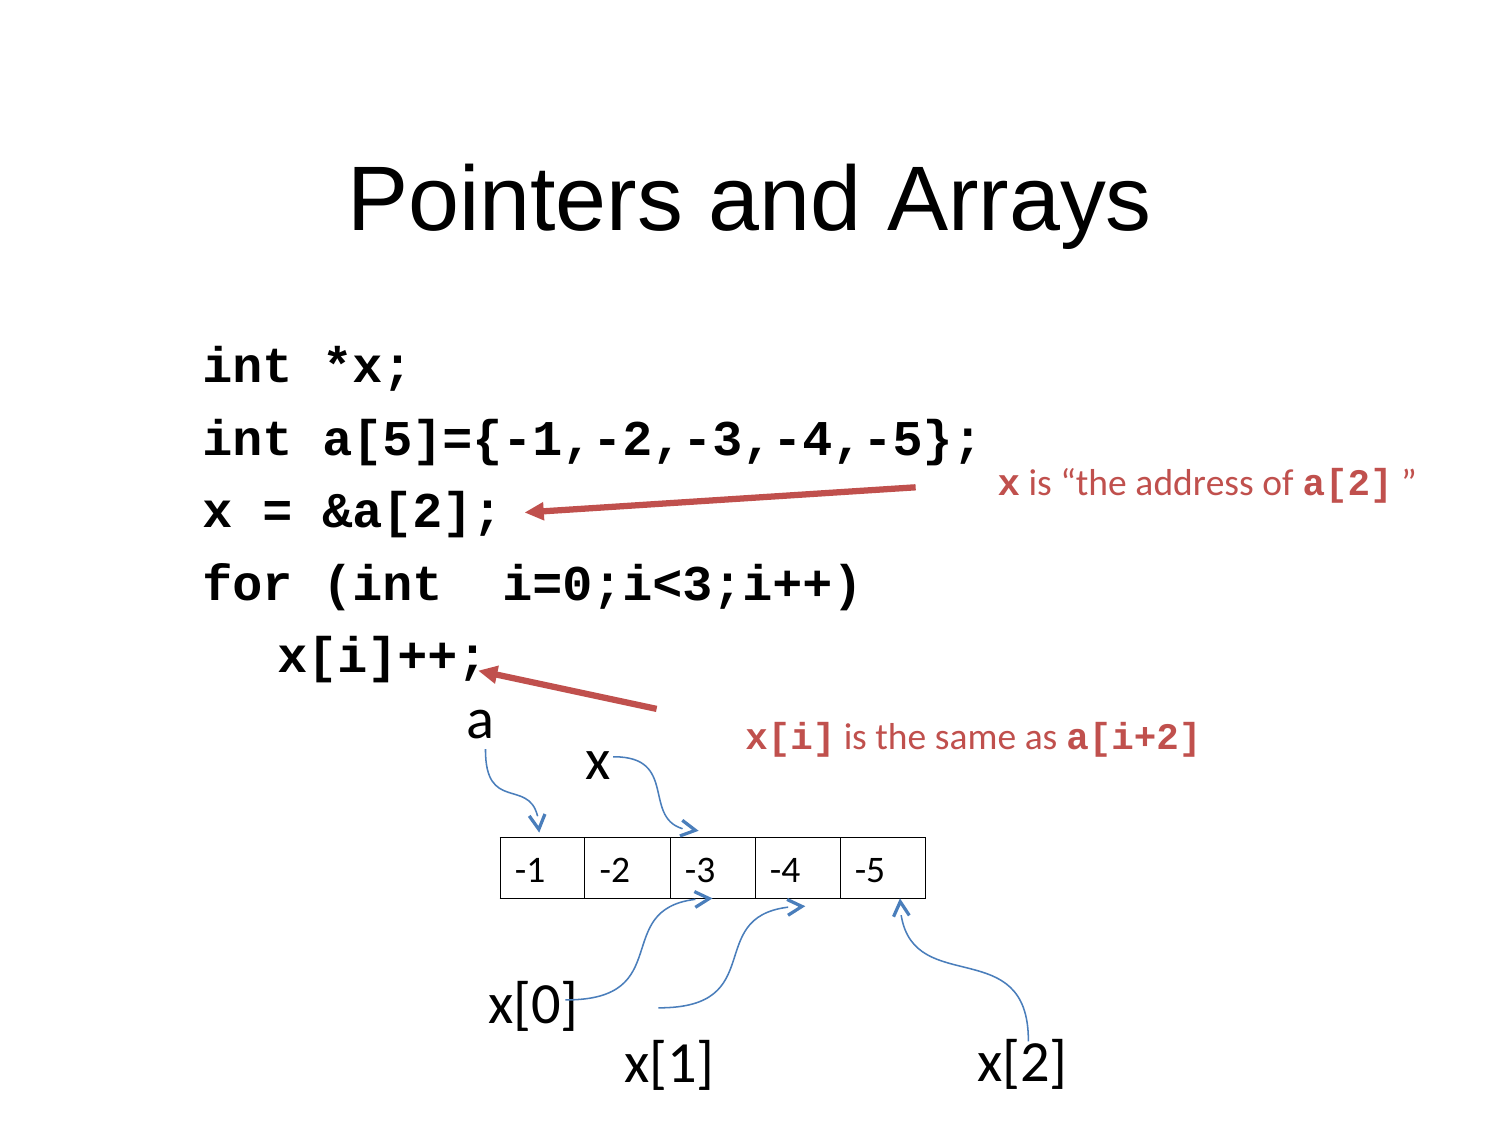

# Pointers and Arrays
int *x;
int a[5]={-1,-2,-3,-4,-5};
x = &a[2];
for (int i=0;i<3;i++)
x[i]++;
x is “the address of a[2] ”
a
x[i] is the same as a[i+2]
x
| -1 | -2 | -3 | -4 | -5 |
| --- | --- | --- | --- | --- |
x[0]
x[2]
x[1]